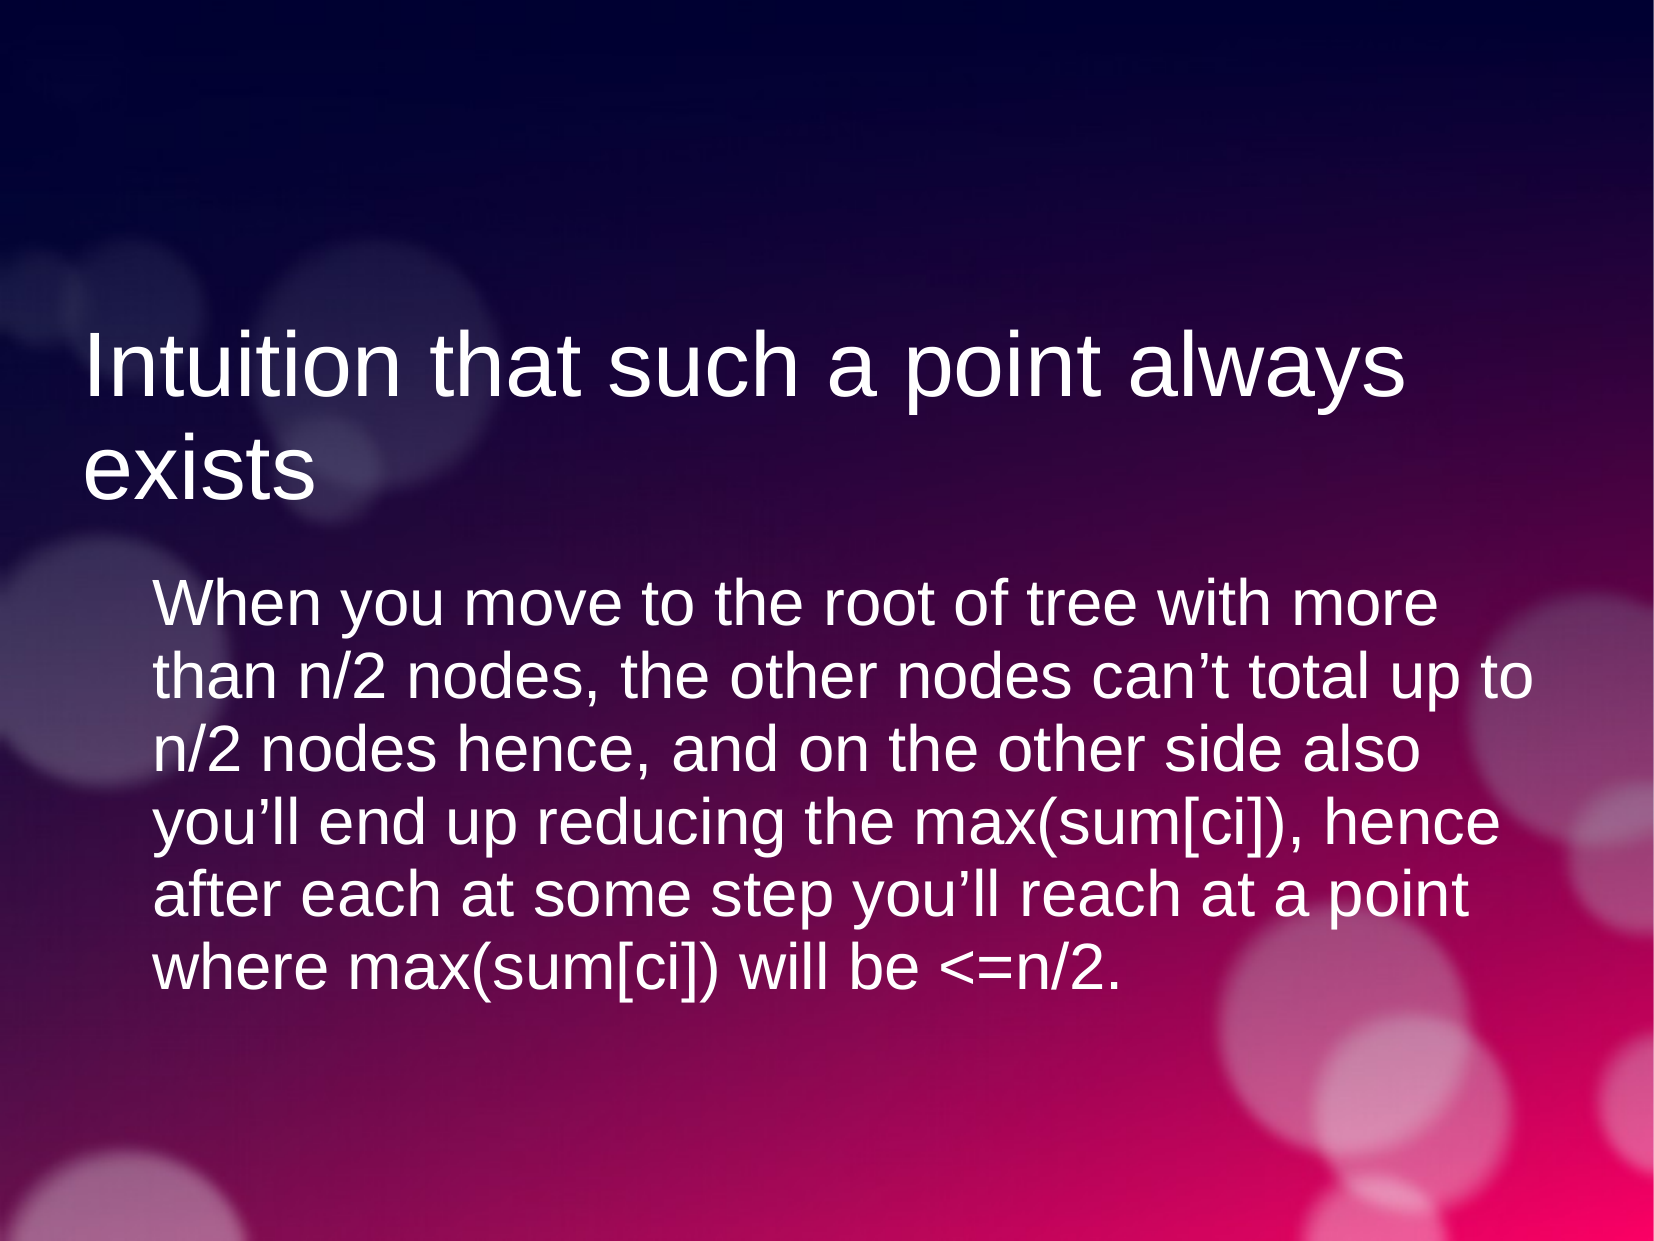

# Intuition that such a point always exists
When you move to the root of tree with more than n/2 nodes, the other nodes can’t total up to n/2 nodes hence, and on the other side also you’ll end up reducing the max(sum[ci]), hence after each at some step you’ll reach at a point where max(sum[ci]) will be <=n/2.